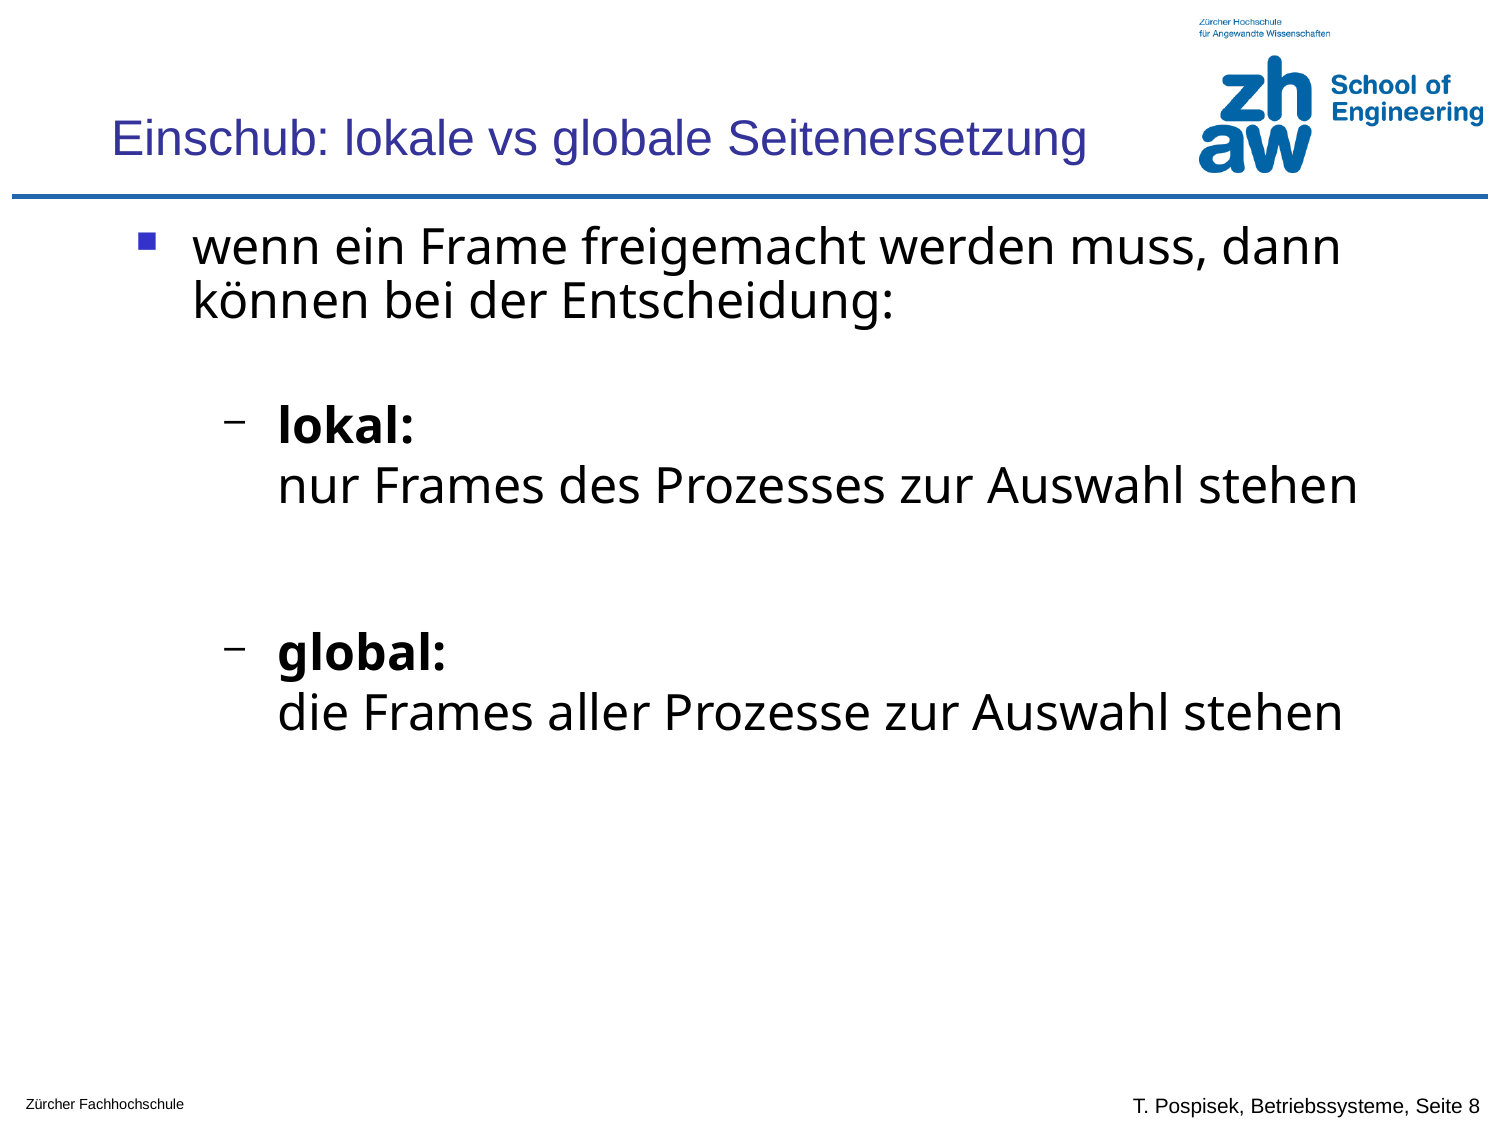

# Einschub: lokale vs globale Seitenersetzung
wenn ein Frame freigemacht werden muss, dann können bei der Entscheidung:
lokal:
nur Frames des Prozesses zur Auswahl stehen
global:
die Frames aller Prozesse zur Auswahl stehen